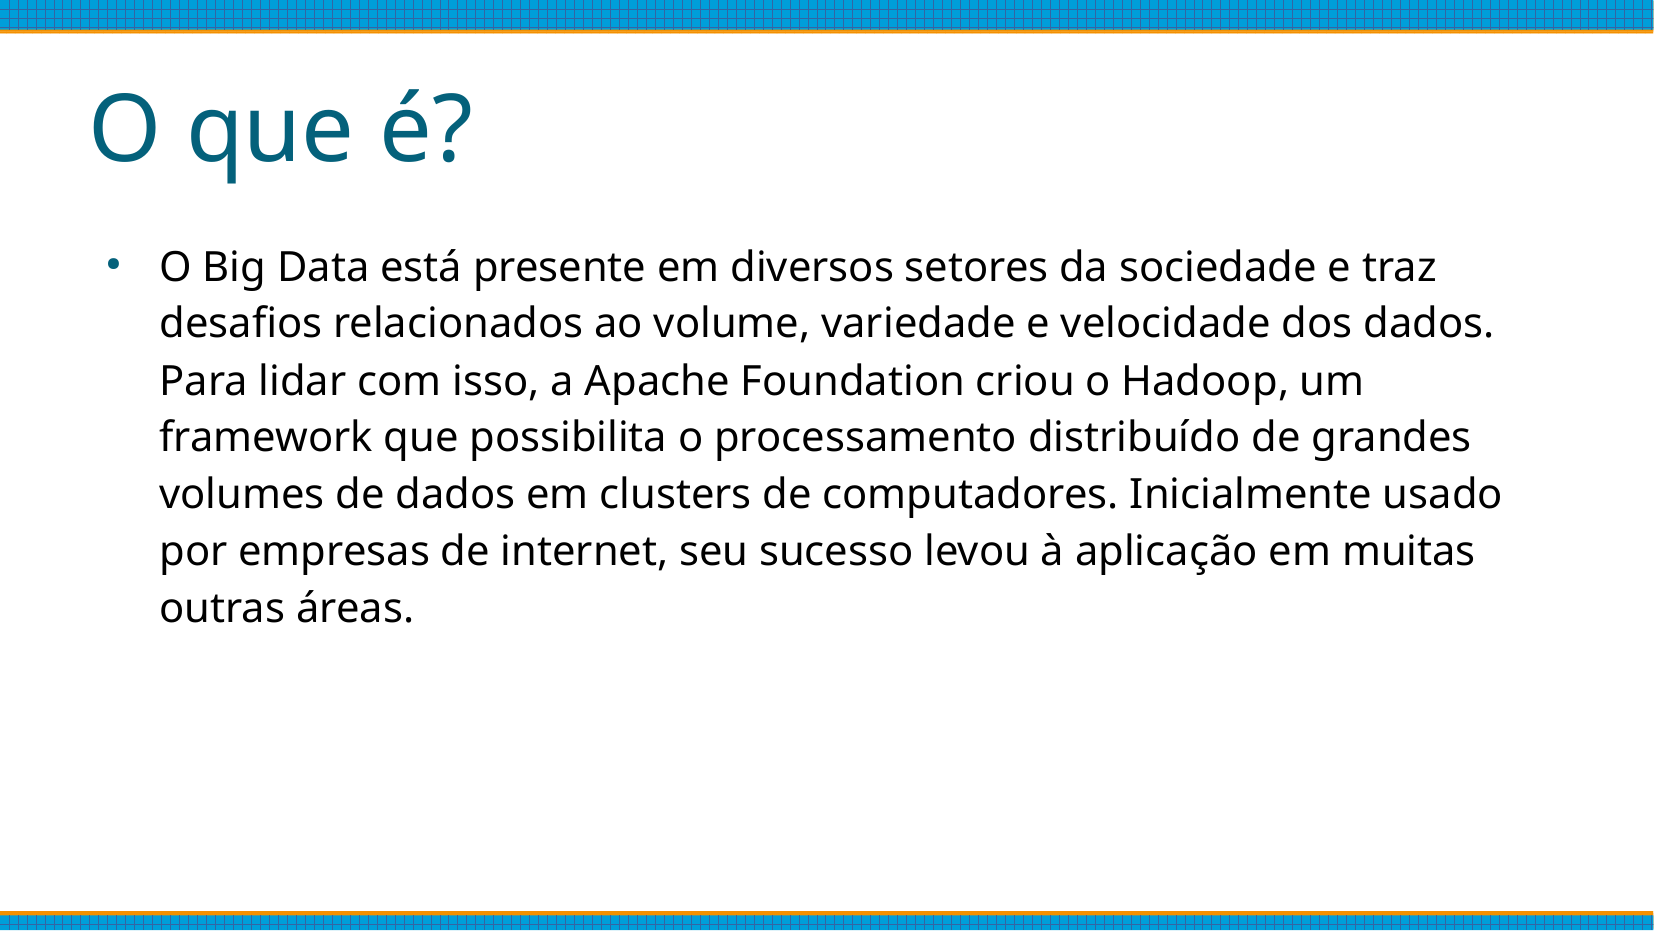

# O que é?
O Big Data está presente em diversos setores da sociedade e traz desafios relacionados ao volume, variedade e velocidade dos dados. Para lidar com isso, a Apache Foundation criou o Hadoop, um framework que possibilita o processamento distribuído de grandes volumes de dados em clusters de computadores. Inicialmente usado por empresas de internet, seu sucesso levou à aplicação em muitas outras áreas.